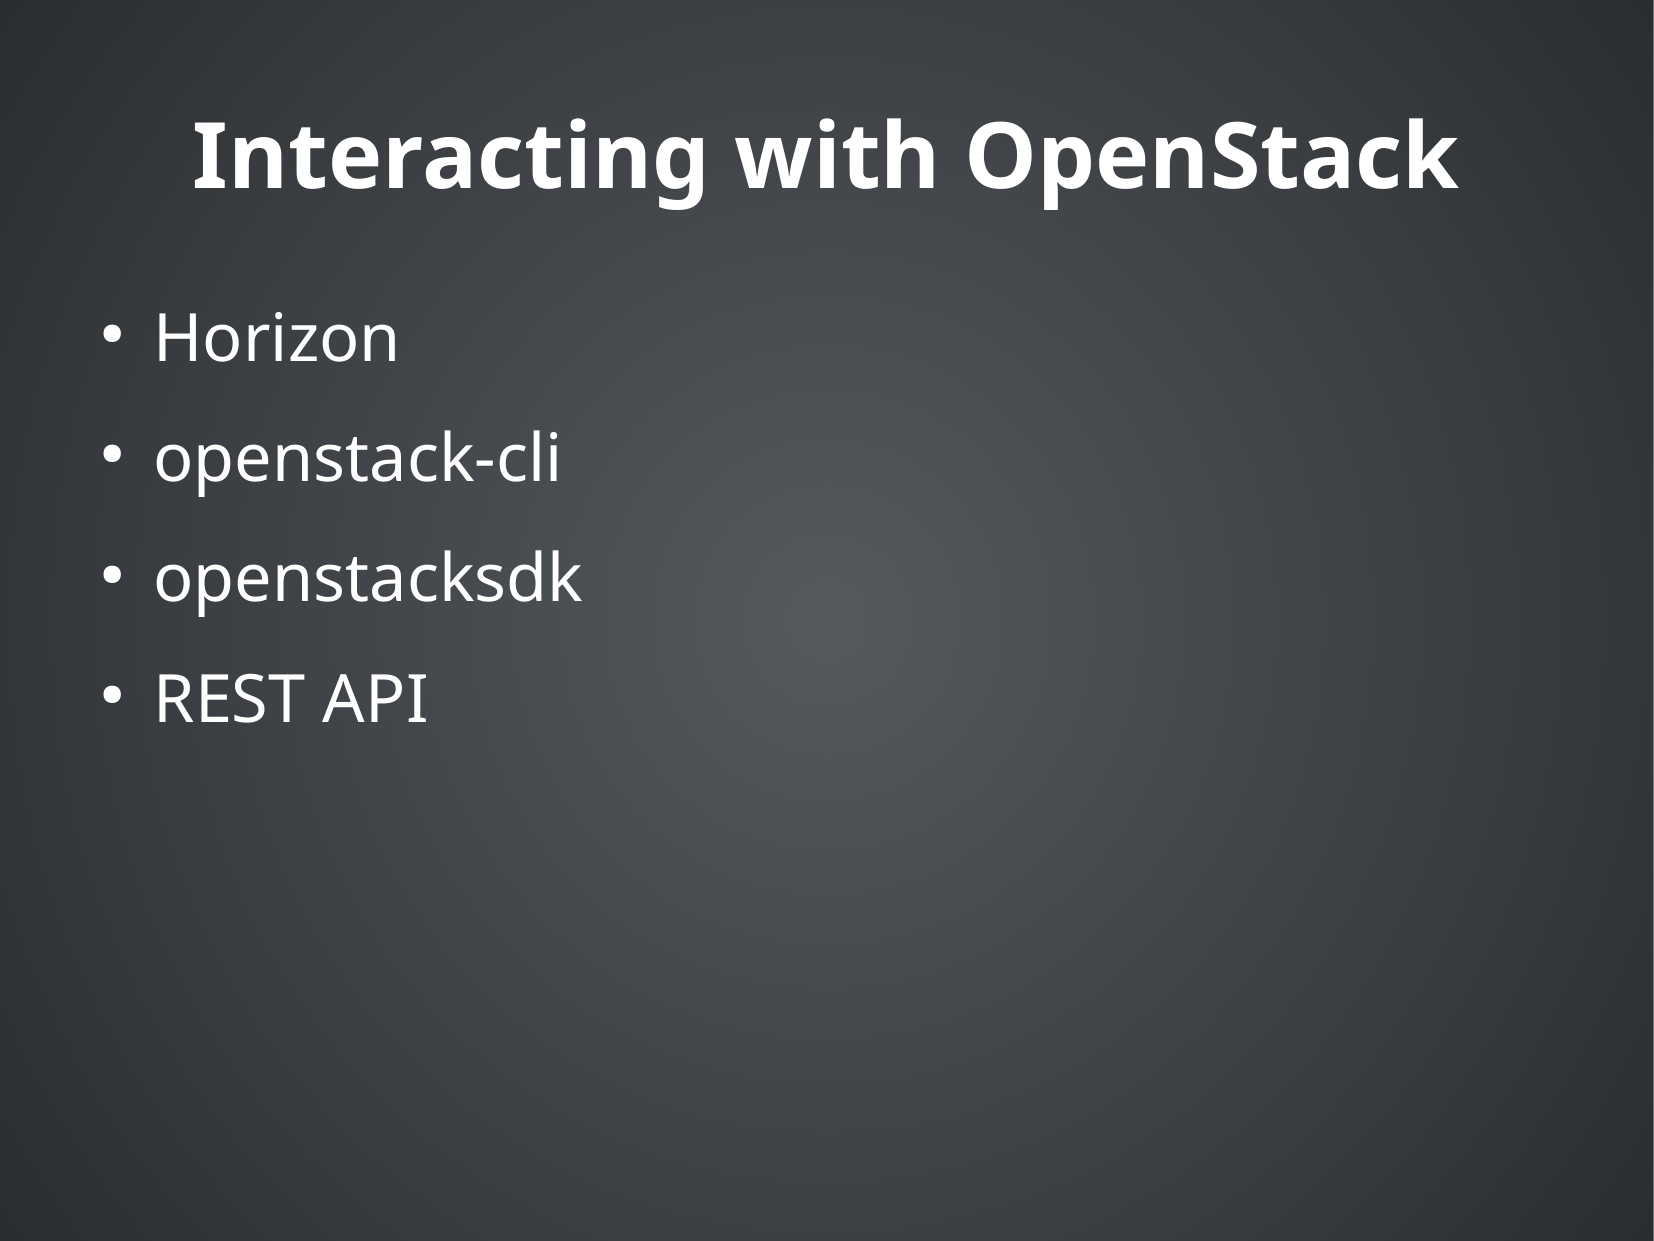

# Interacting with OpenStack
Horizon
openstack-cli
openstacksdk
REST API